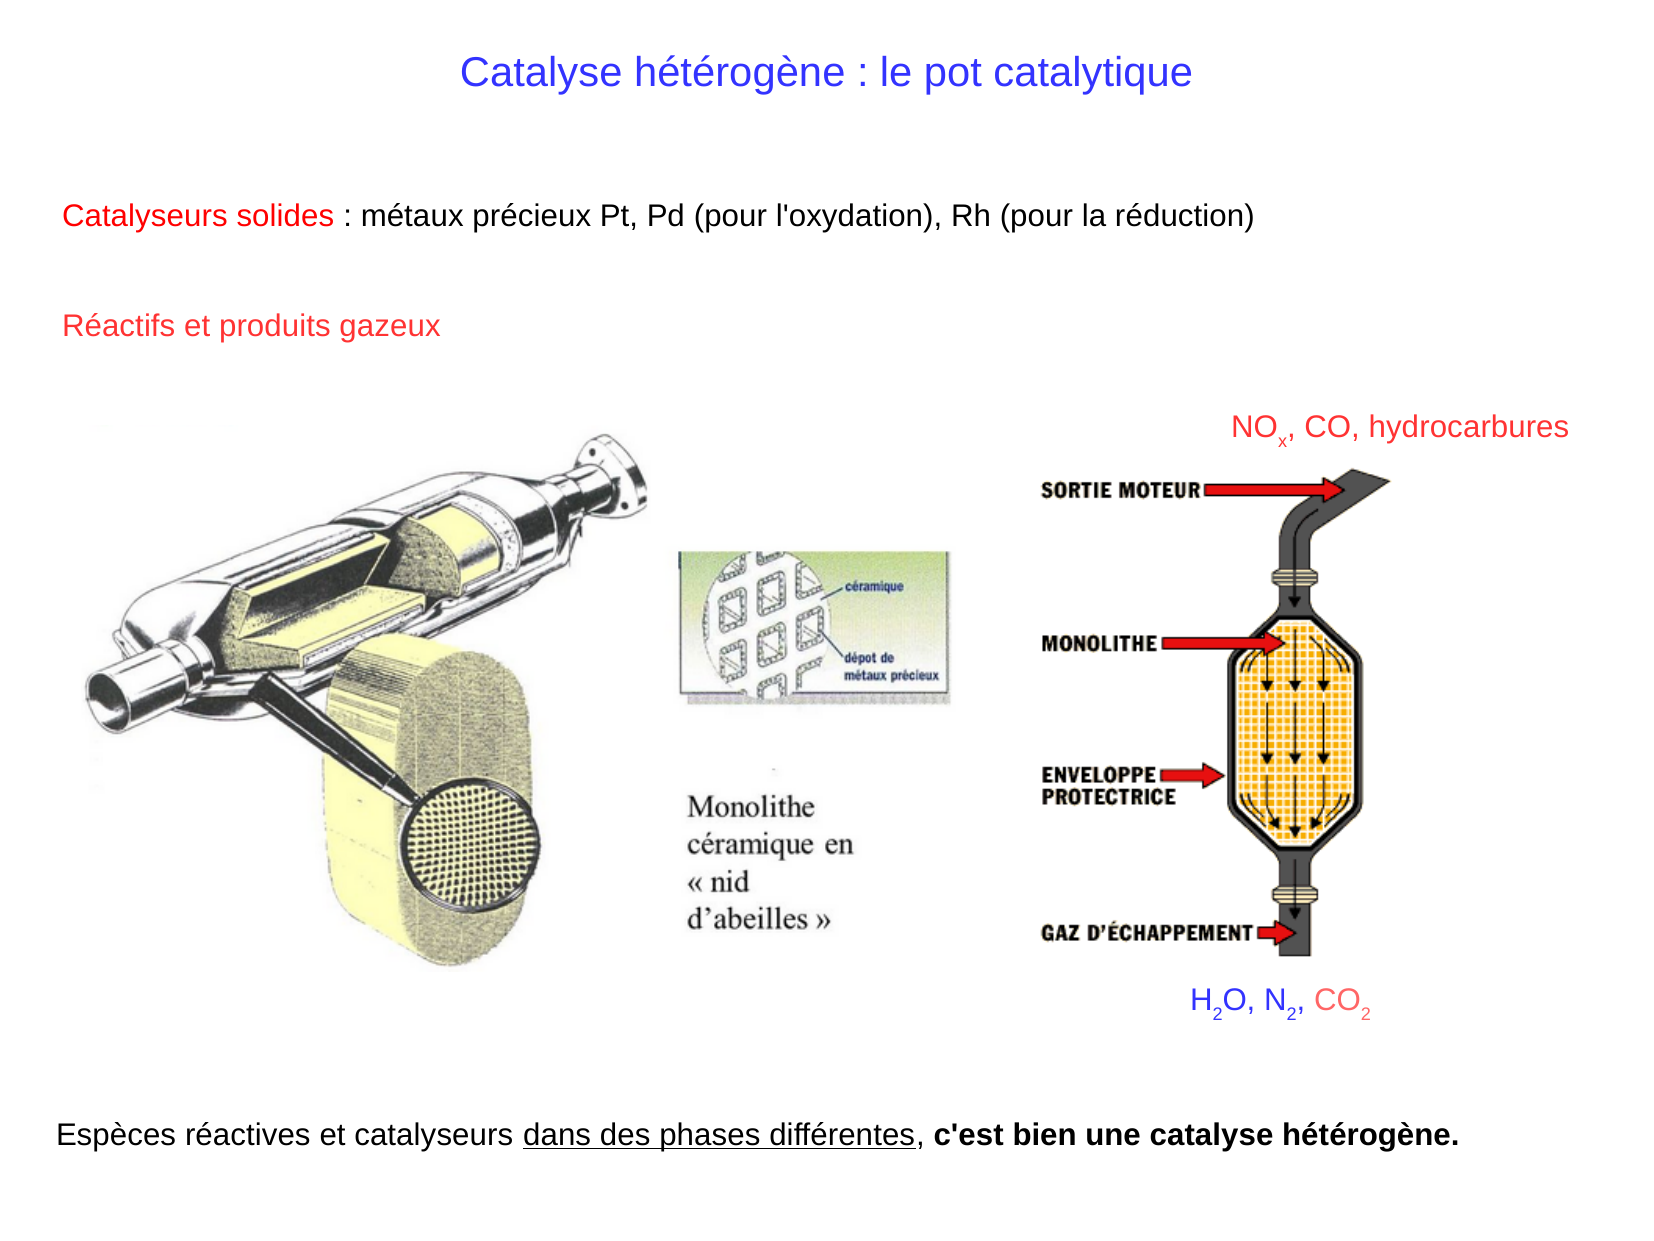

# Catalyse hétérogène : le pot catalytique
Catalyseurs solides : métaux précieux Pt, Pd (pour l'oxydation), Rh (pour la réduction)
Réactifs et produits gazeux
NOx, CO, hydrocarbures
H2O, N2, CO2
Espèces réactives et catalyseurs dans des phases différentes, c'est bien une catalyse hétérogène.